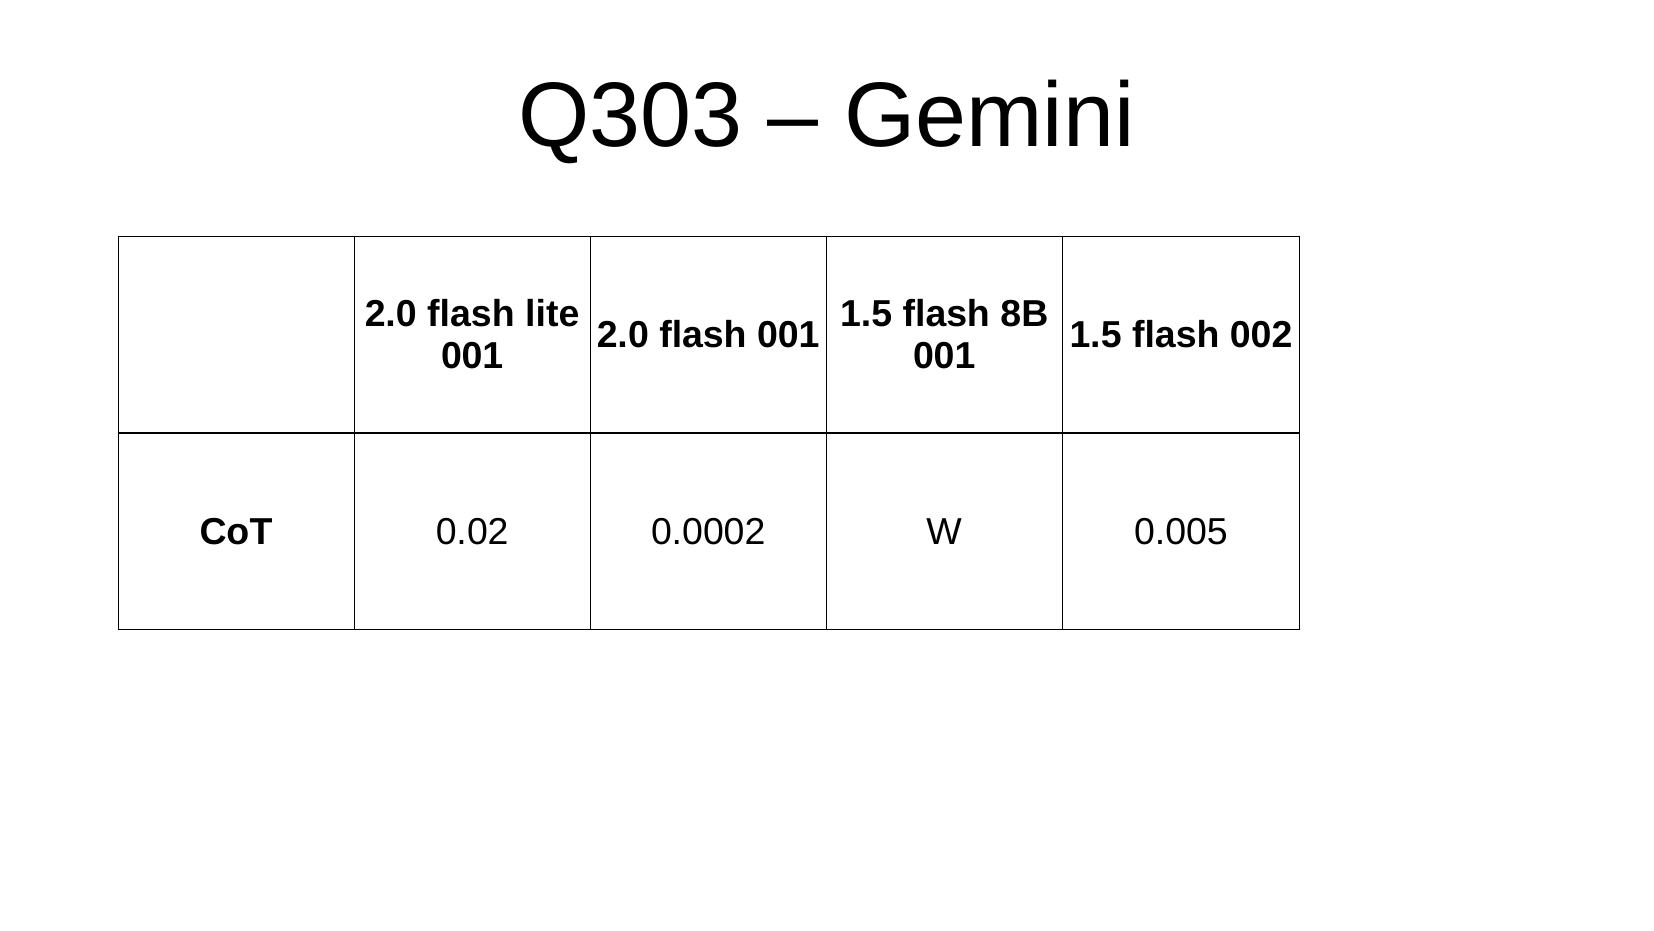

# Q303 – Gemini
| | 2.0 flash lite 001 | 2.0 flash 001 | 1.5 flash 8B 001 | 1.5 flash 002 |
| --- | --- | --- | --- | --- |
| CoT | 0.02 | 0.0002 | W | 0.005 |